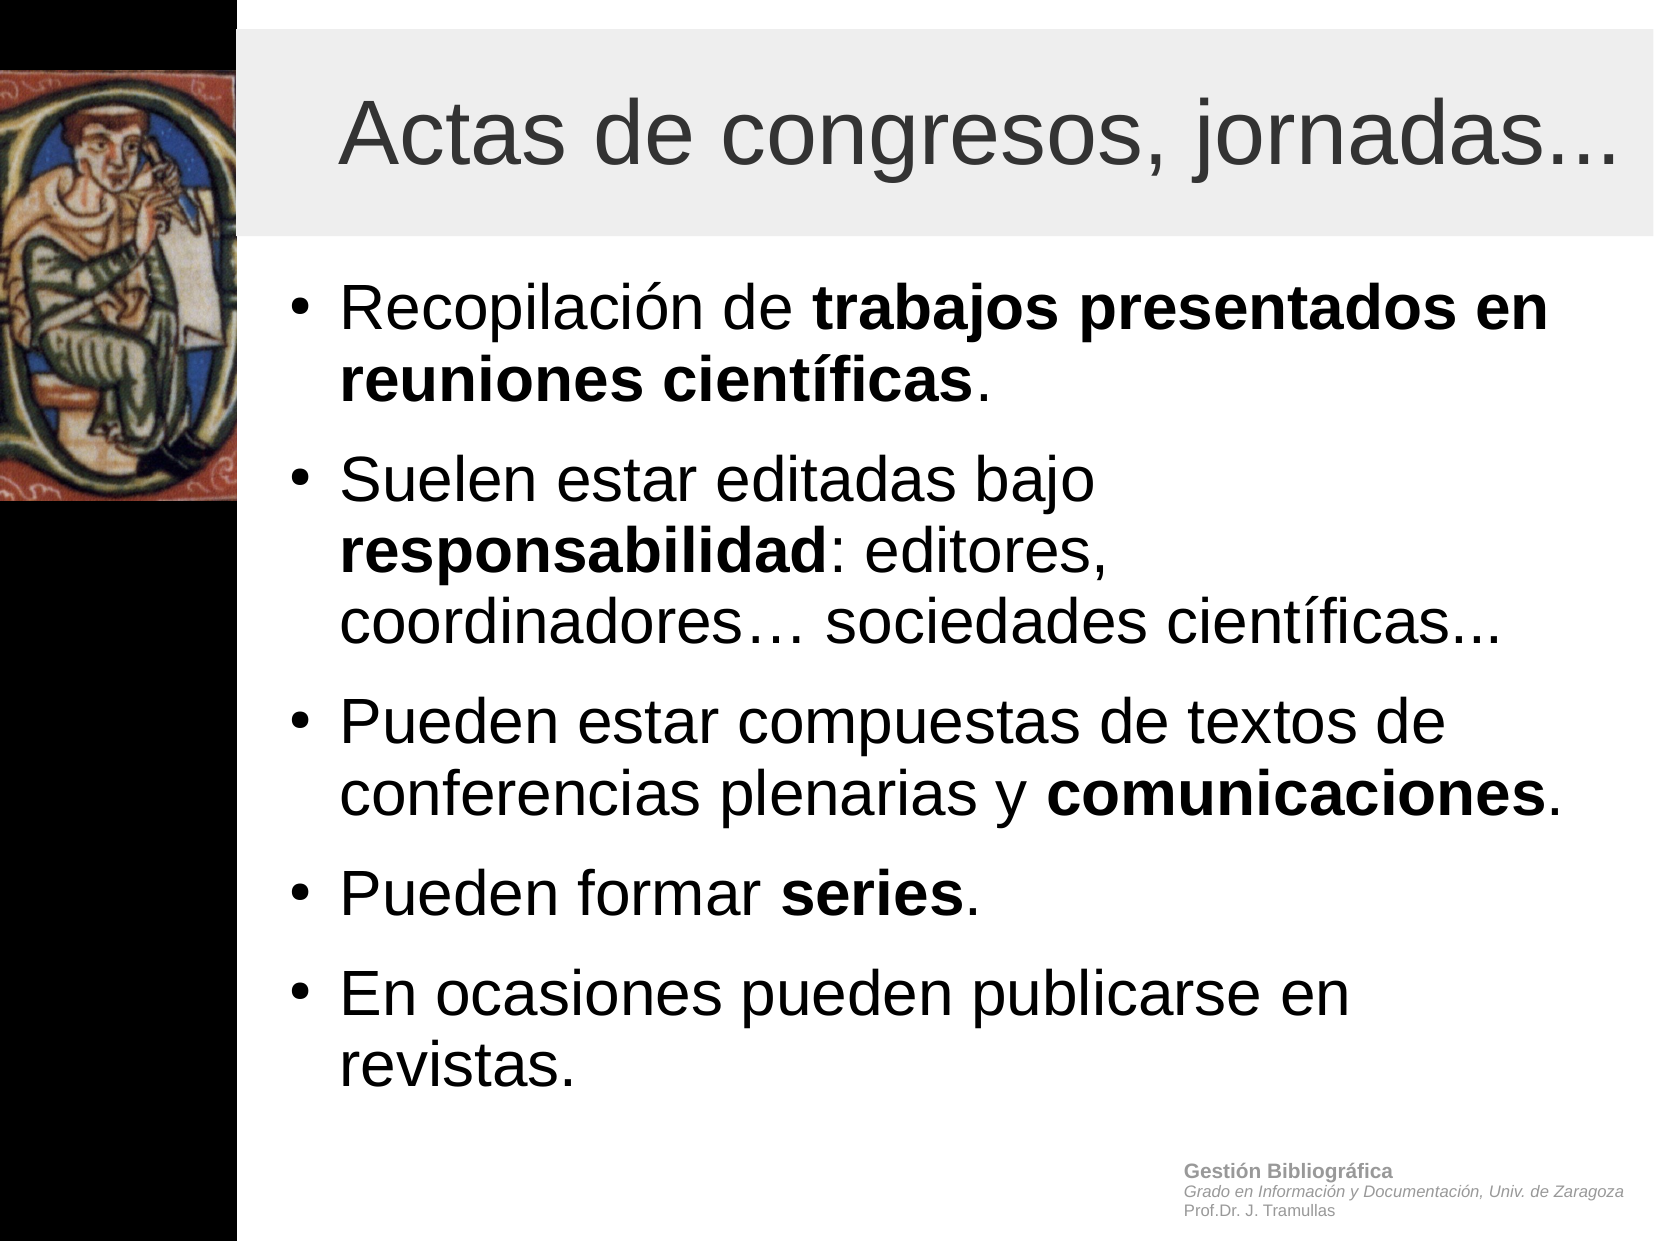

# Actas de congresos, jornadas...
Recopilación de trabajos presentados en reuniones científicas.
Suelen estar editadas bajo responsabilidad: editores, coordinadores… sociedades científicas...
Pueden estar compuestas de textos de conferencias plenarias y comunicaciones.
Pueden formar series.
En ocasiones pueden publicarse en revistas.